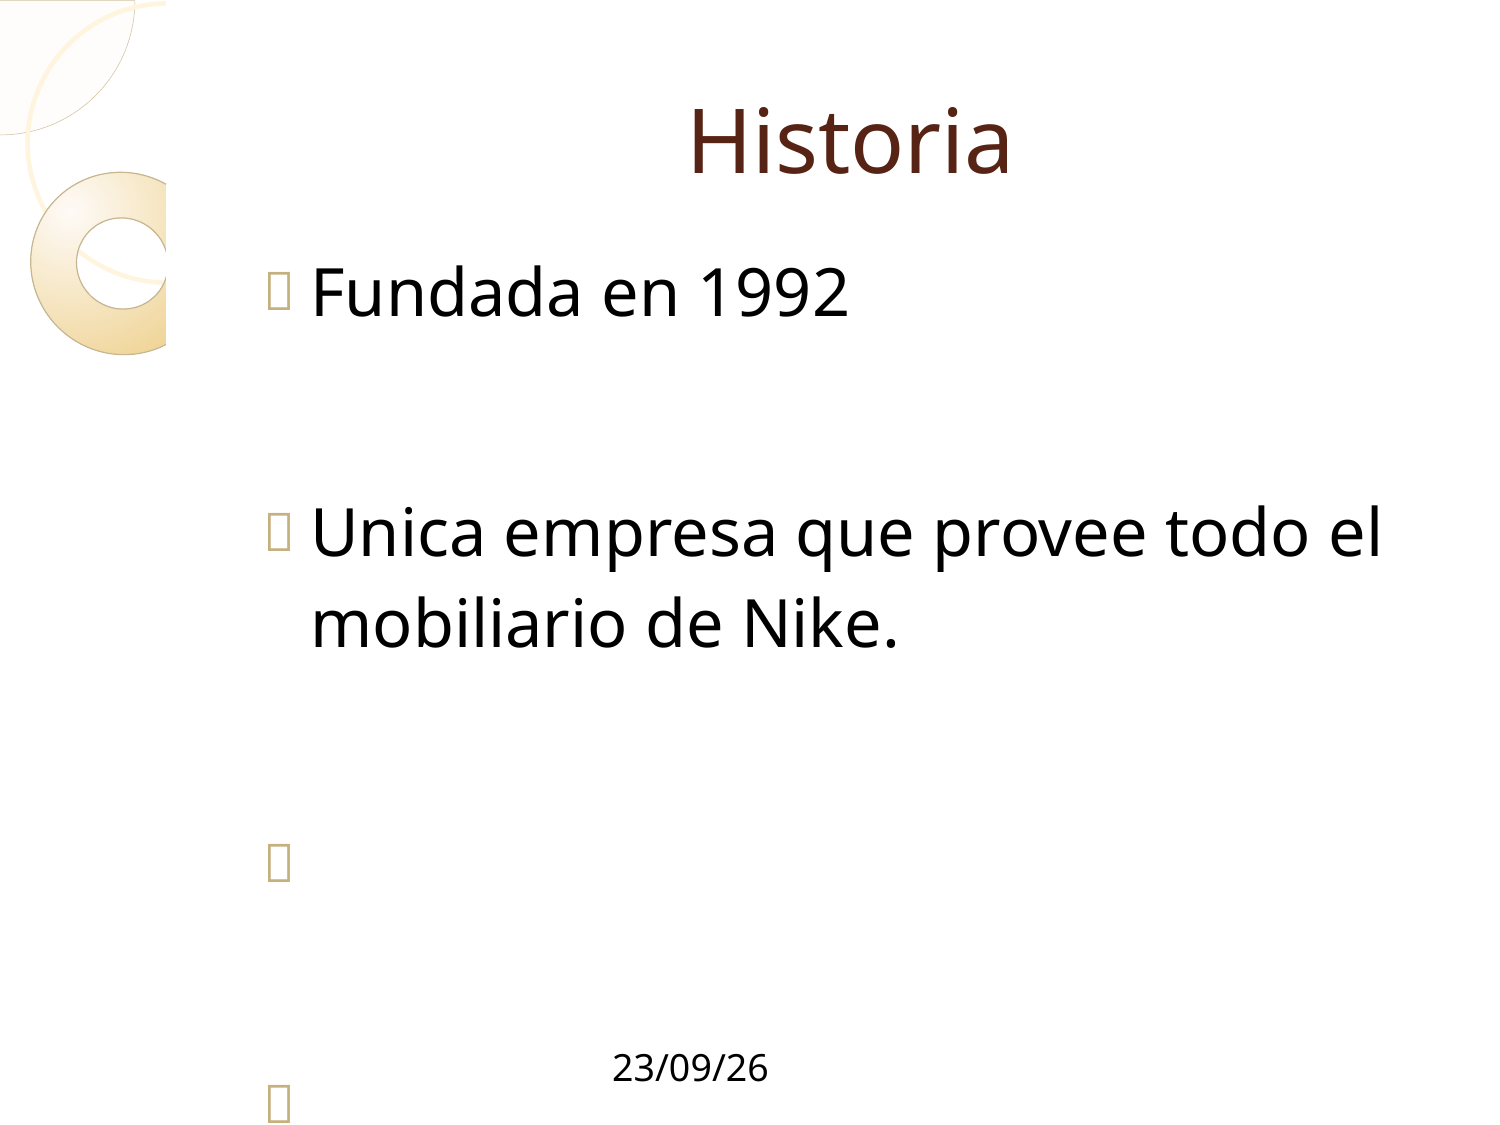

# Historia
Fundada en 1992
Unica empresa que provee todo el mobiliario de Nike.